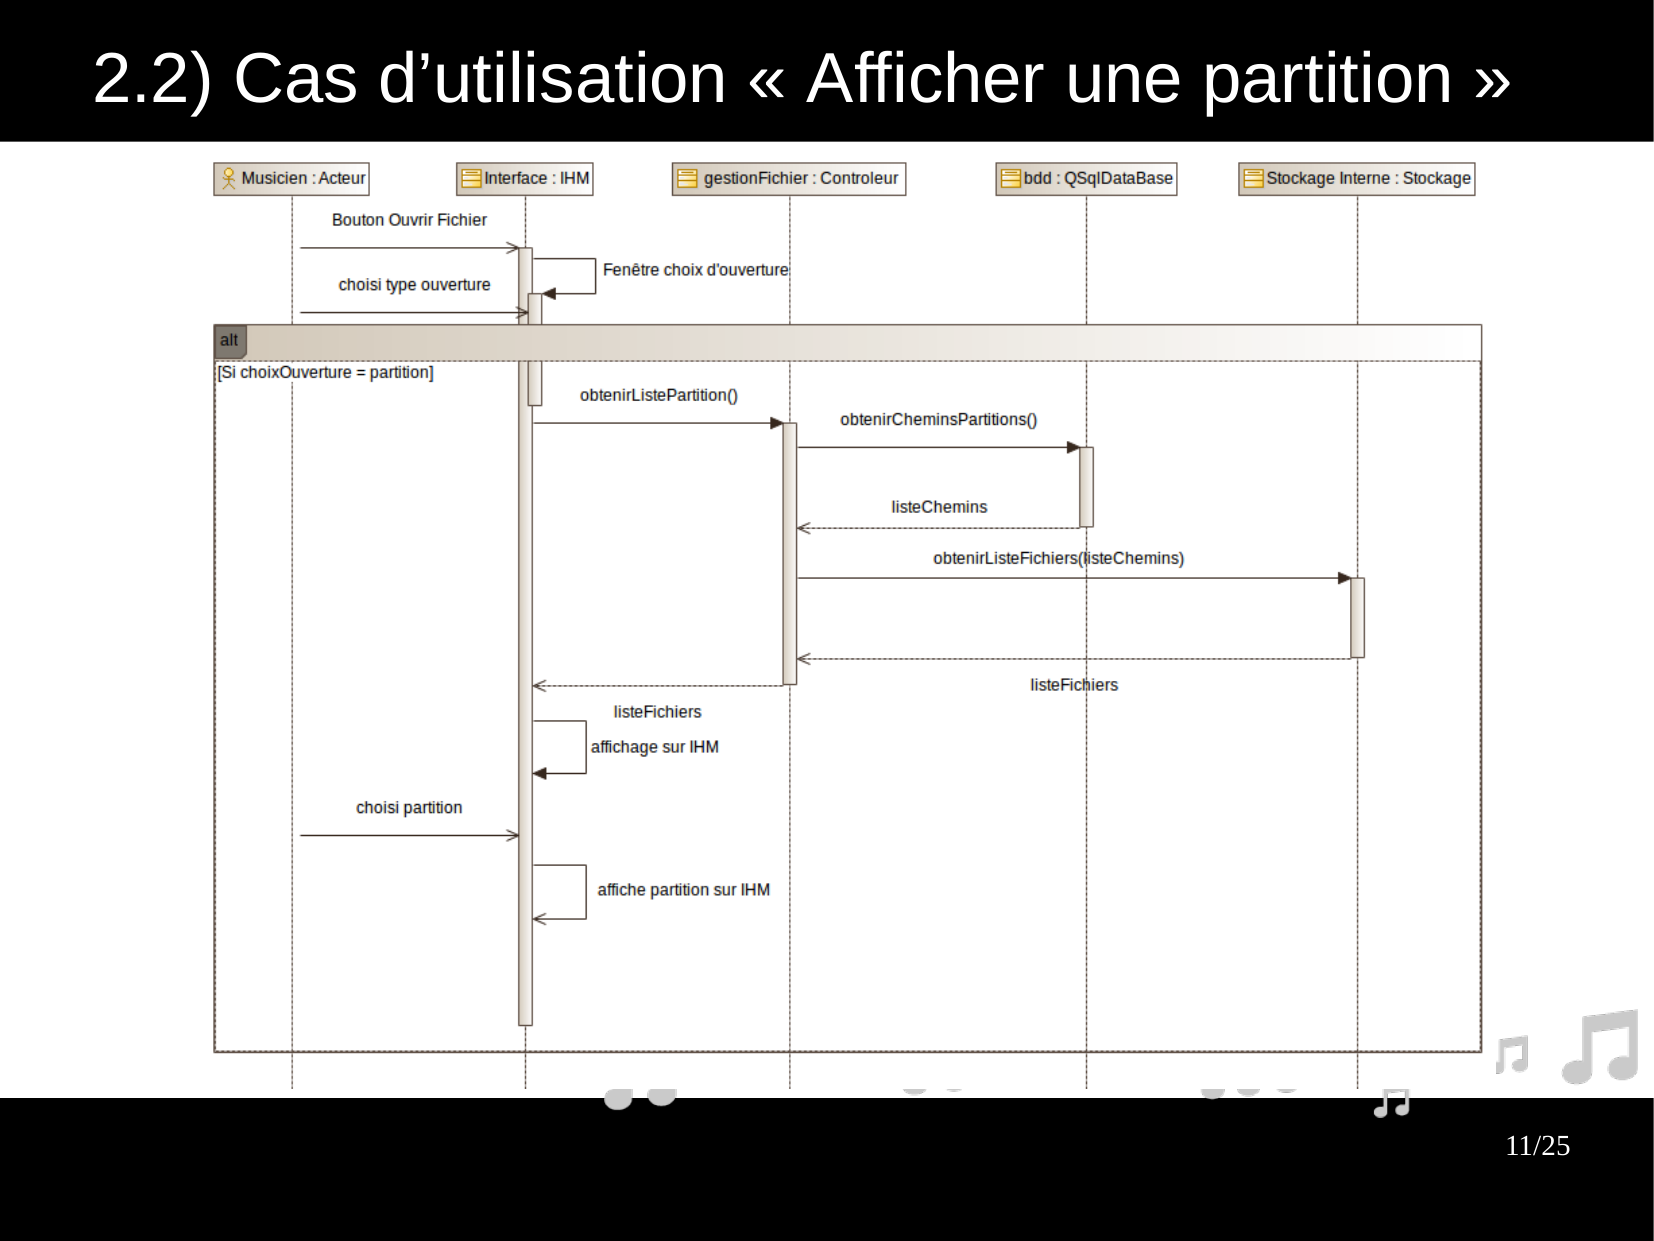

# 2.2) Cas d’utilisation « Afficher une partition »
11